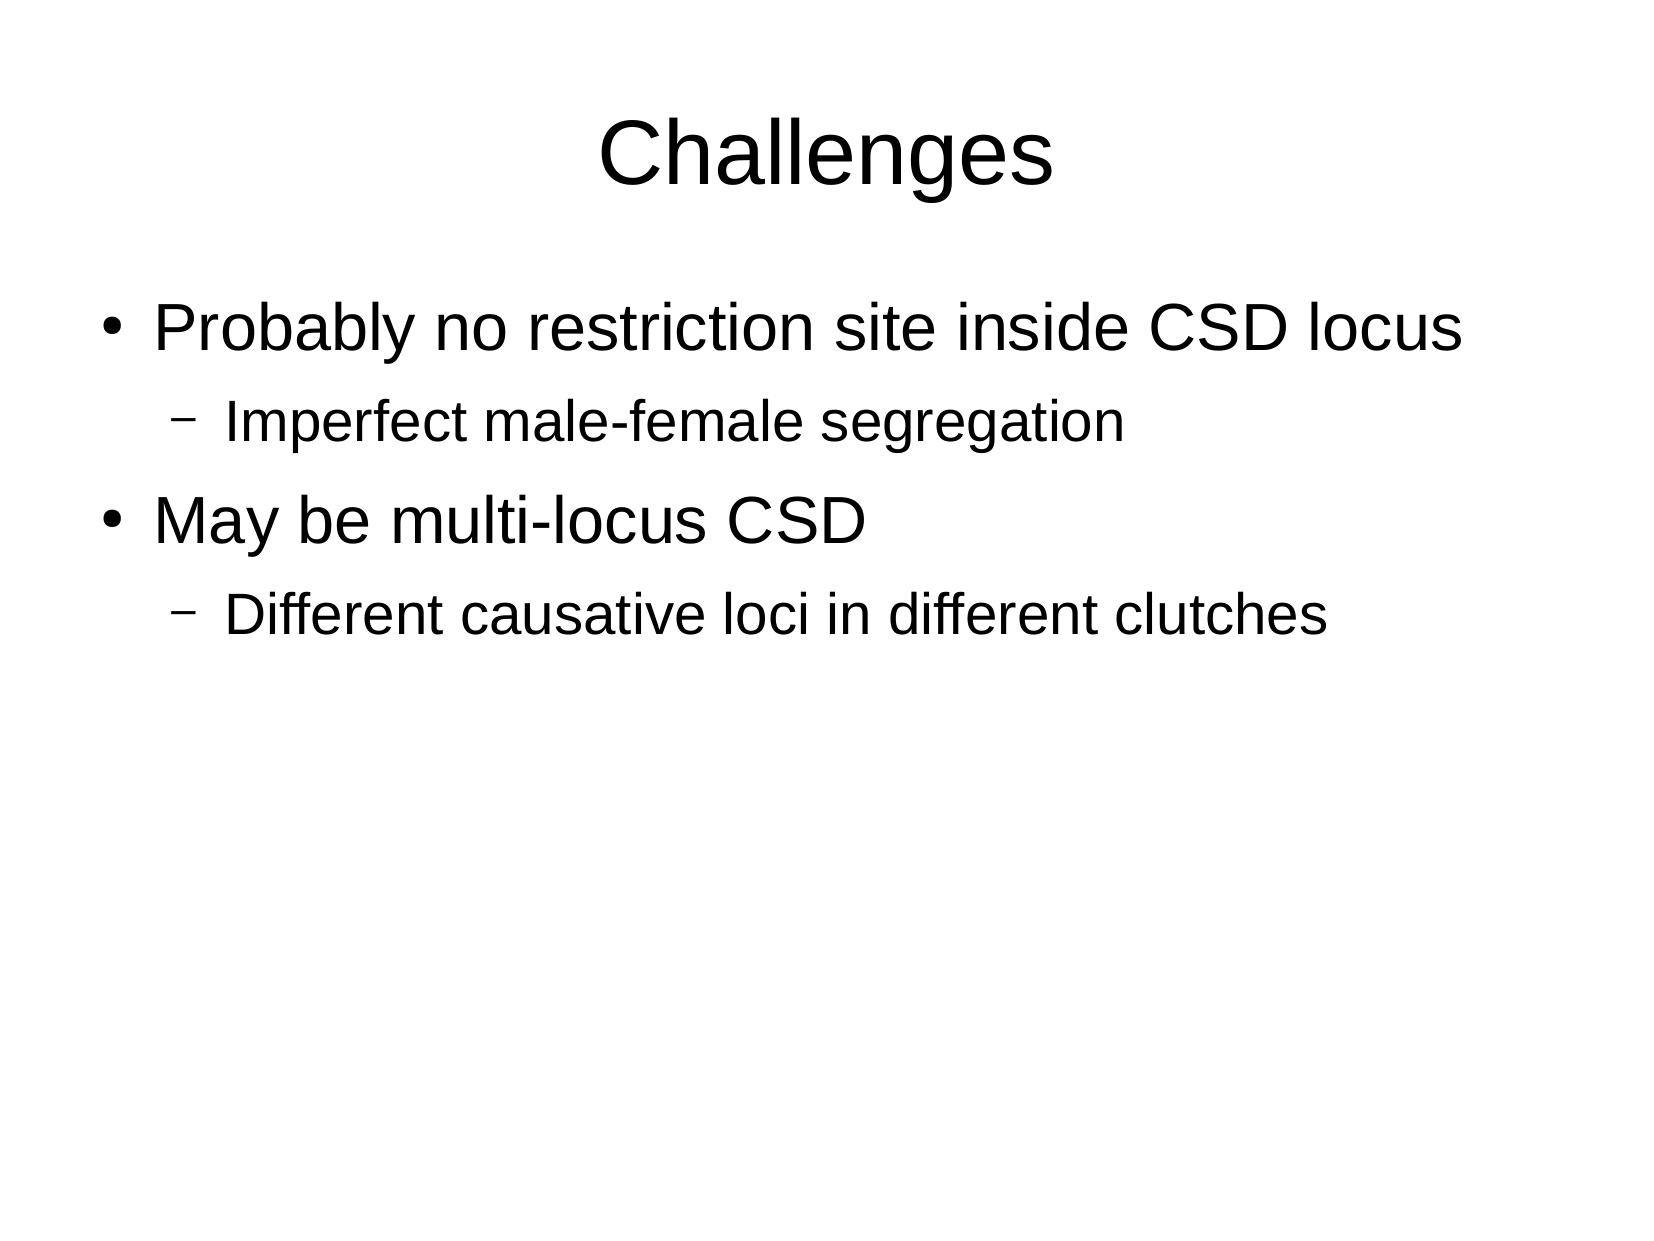

# Challenges
Probably no restriction site inside CSD locus
Imperfect male-female segregation
May be multi-locus CSD
Different causative loci in different clutches